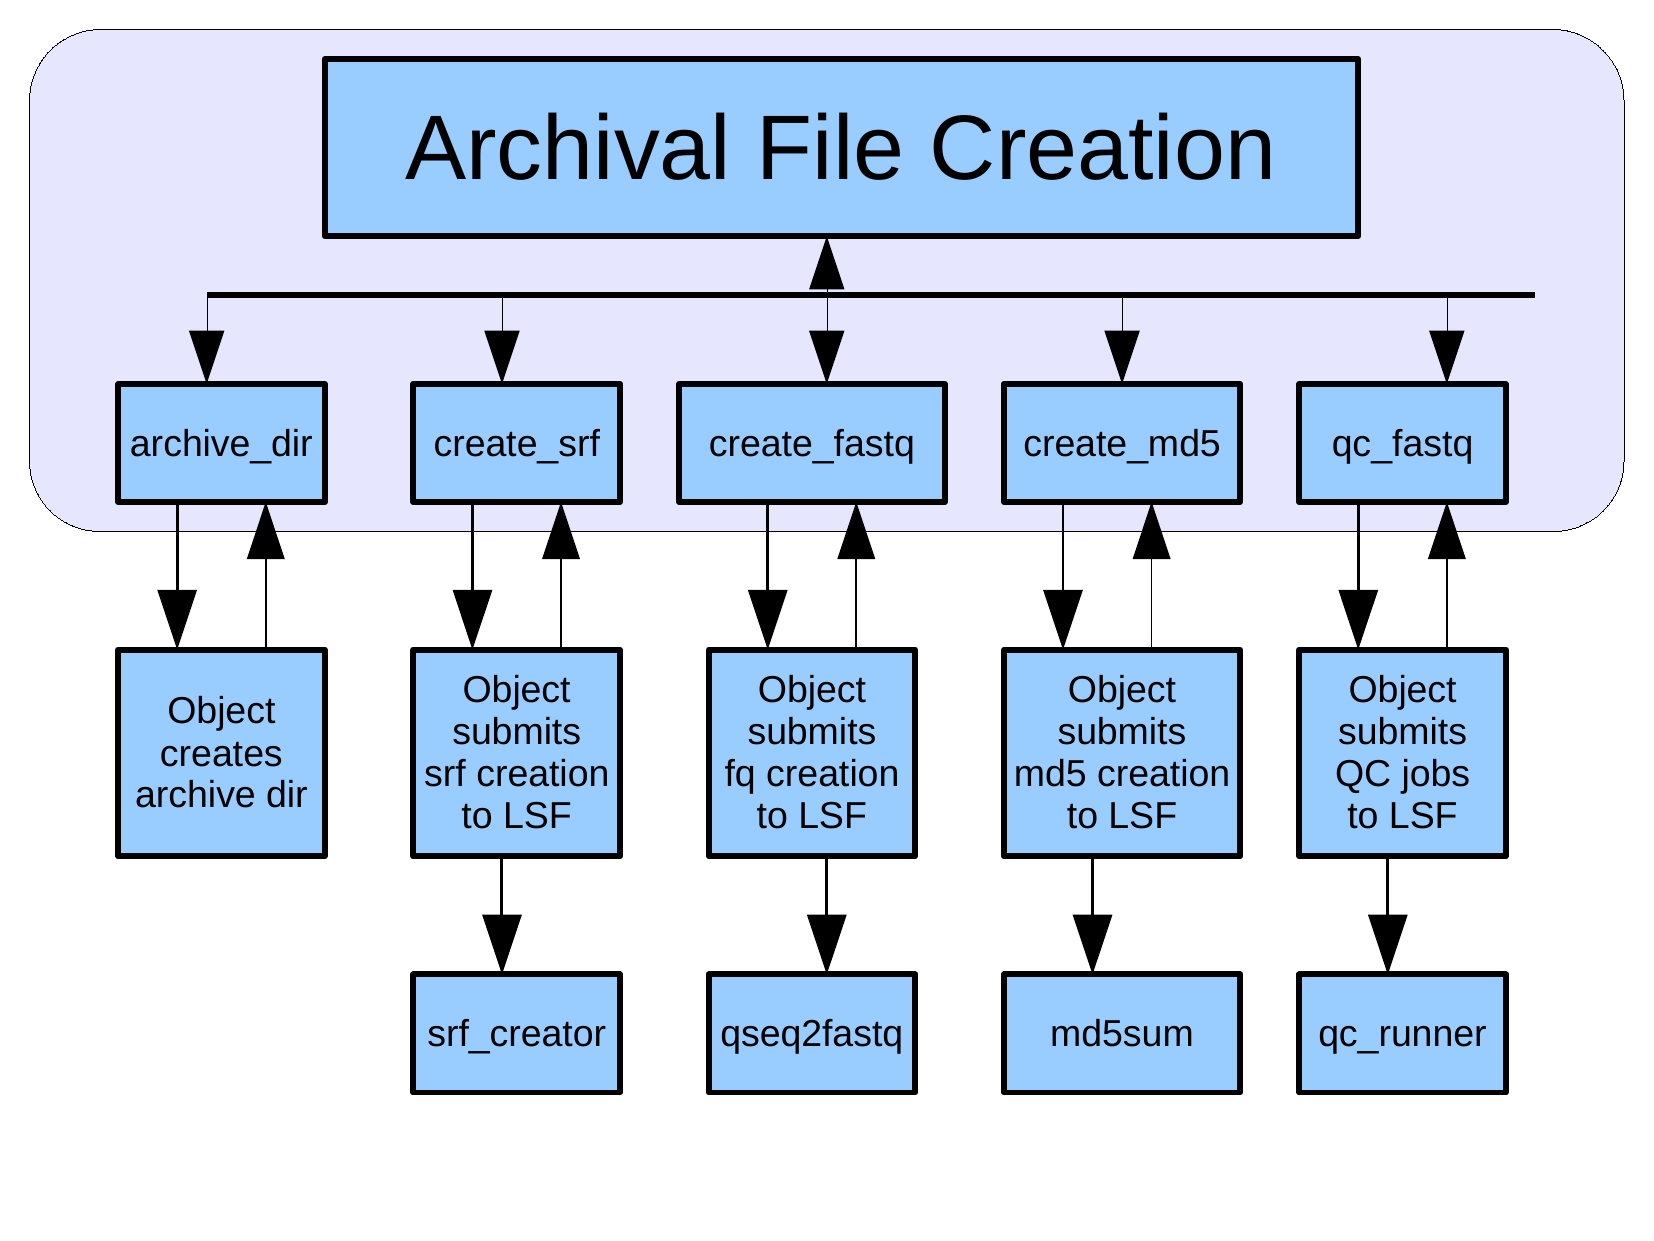

Archival File Creation
archive_dir
create_srf
create_fastq
create_md5
qc_fastq
Object
creates
archive dir
Object
submits
srf creation
to LSF
Object
submits
fq creation
to LSF
Object
submits
md5 creation
to LSF
Object
submits
QC jobs
to LSF
srf_creator
qseq2fastq
md5sum
qc_runner